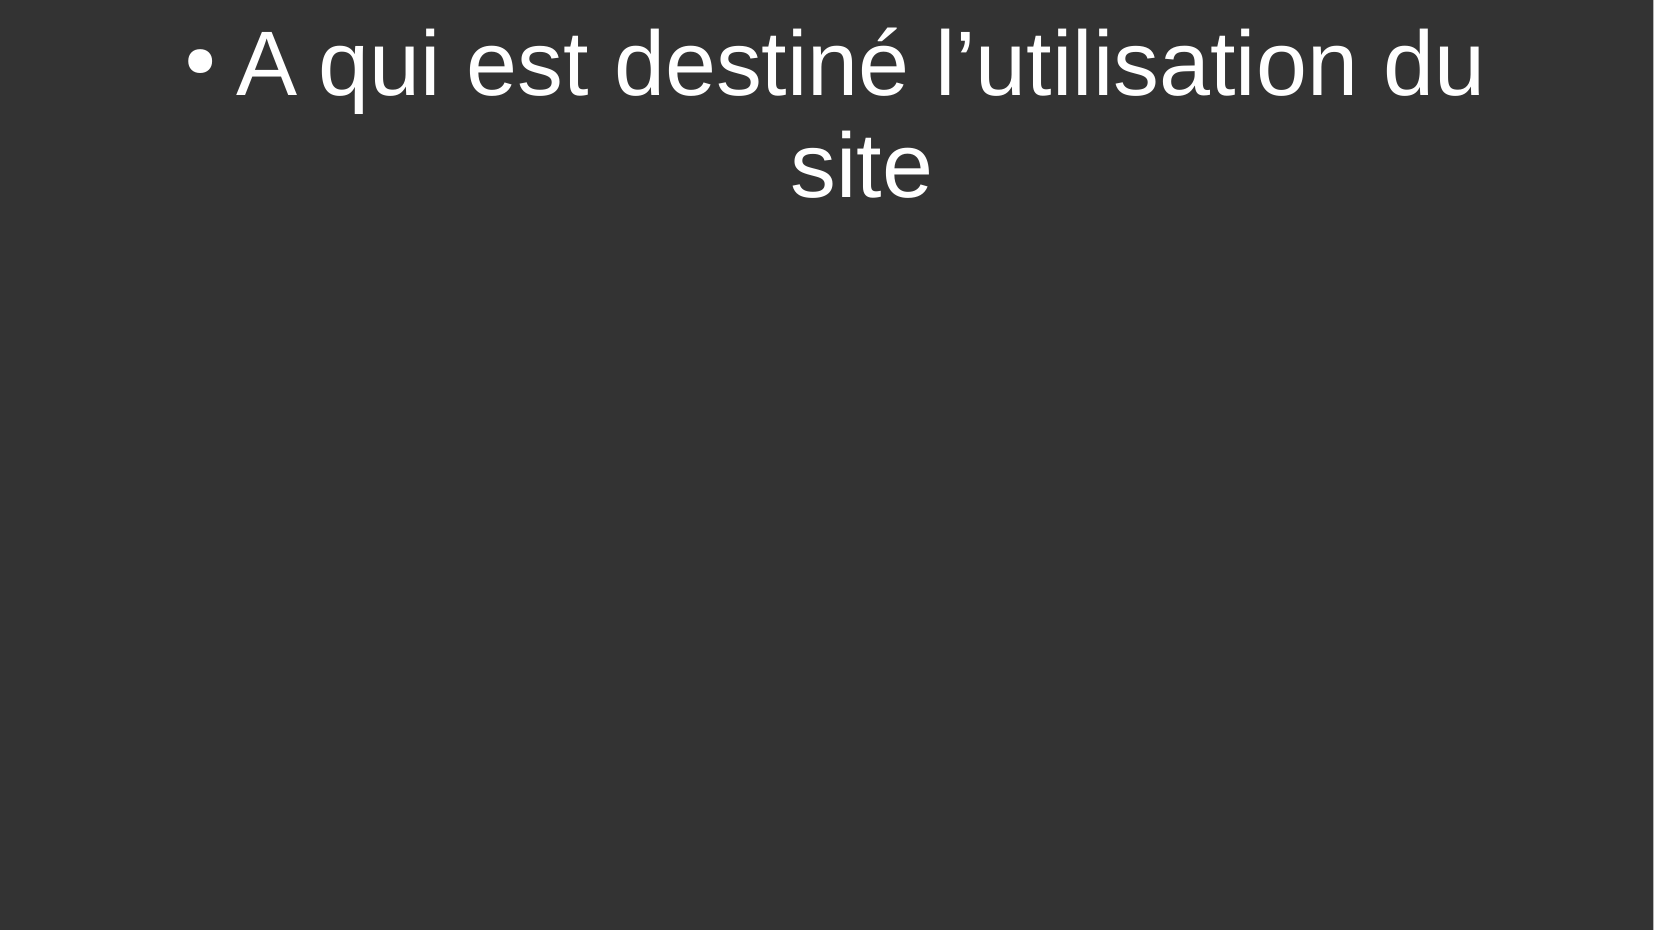

# A qui est destiné l’utilisation du site